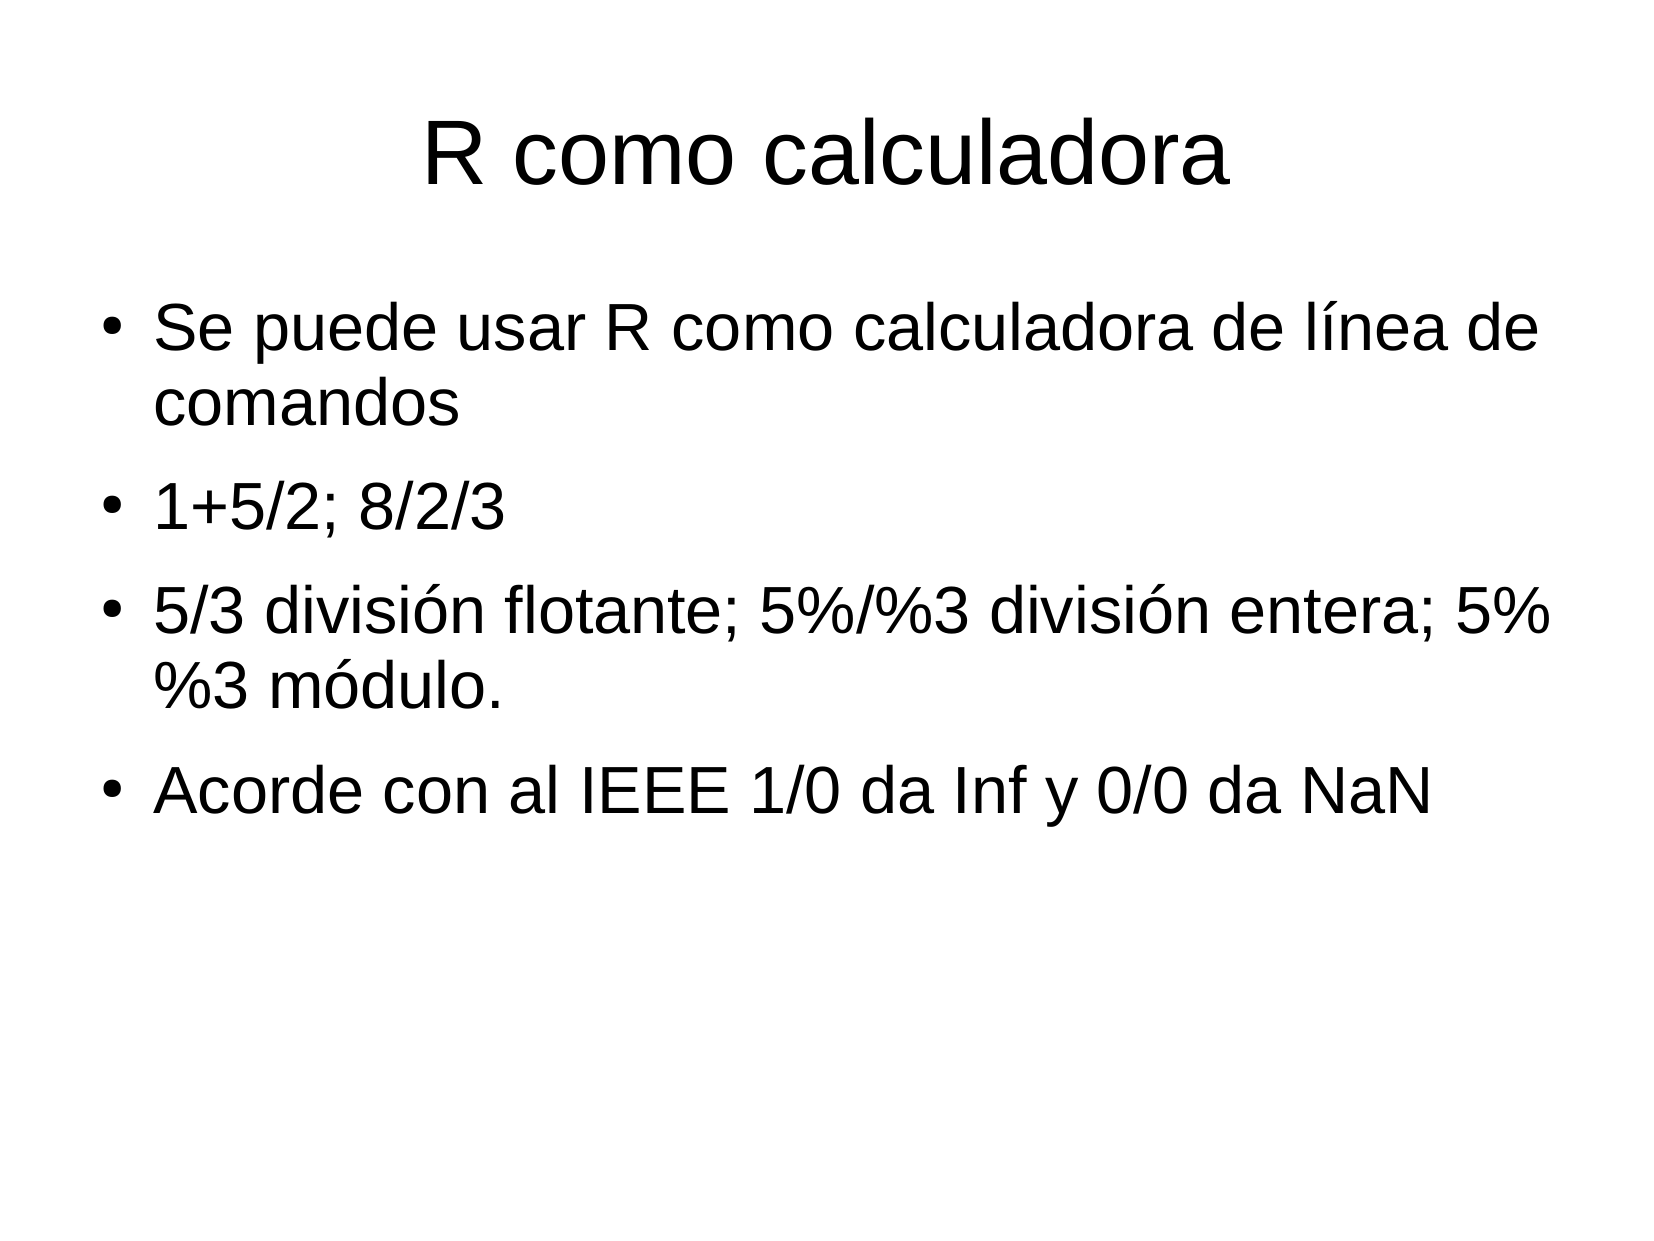

# R como calculadora
Se puede usar R como calculadora de línea de comandos
1+5/2; 8/2/3
5/3 división flotante; 5%/%3 división entera; 5%%3 módulo.
Acorde con al IEEE 1/0 da Inf y 0/0 da NaN